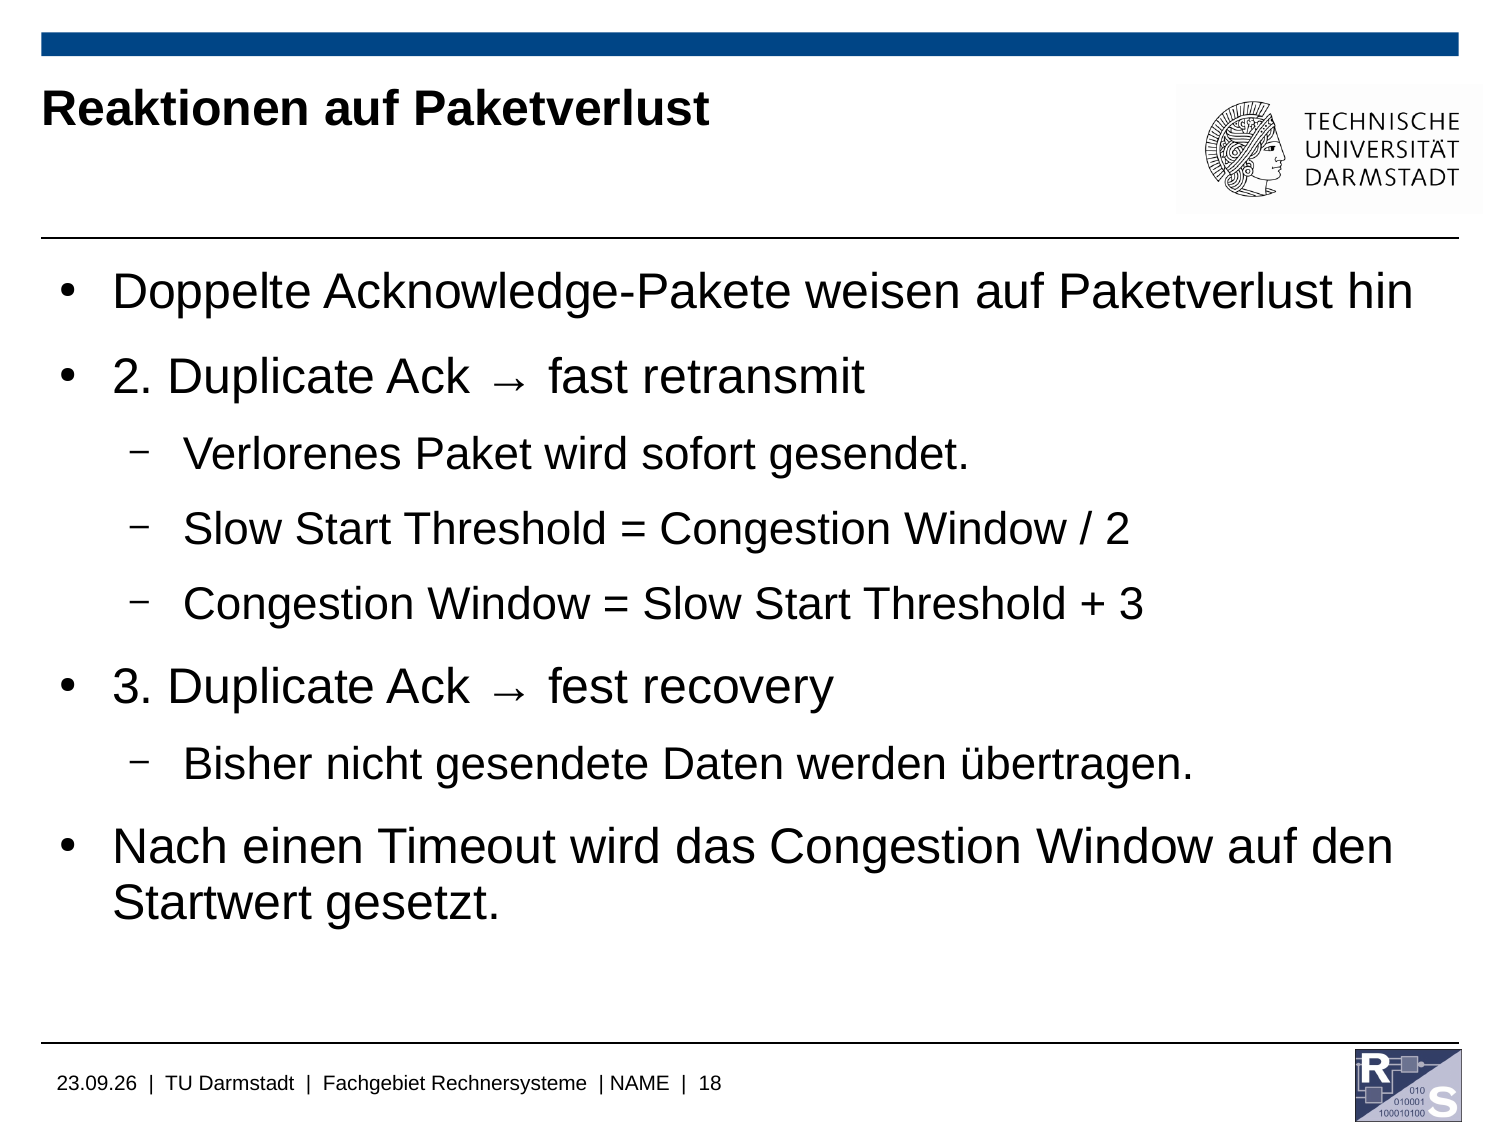

# Reaktionen auf Paketverlust
Doppelte Acknowledge-Pakete weisen auf Paketverlust hin
2. Duplicate Ack → fast retransmit
Verlorenes Paket wird sofort gesendet.
Slow Start Threshold = Congestion Window / 2
Congestion Window = Slow Start Threshold + 3
3. Duplicate Ack → fest recovery
Bisher nicht gesendete Daten werden übertragen.
Nach einen Timeout wird das Congestion Window auf den Startwert gesetzt.